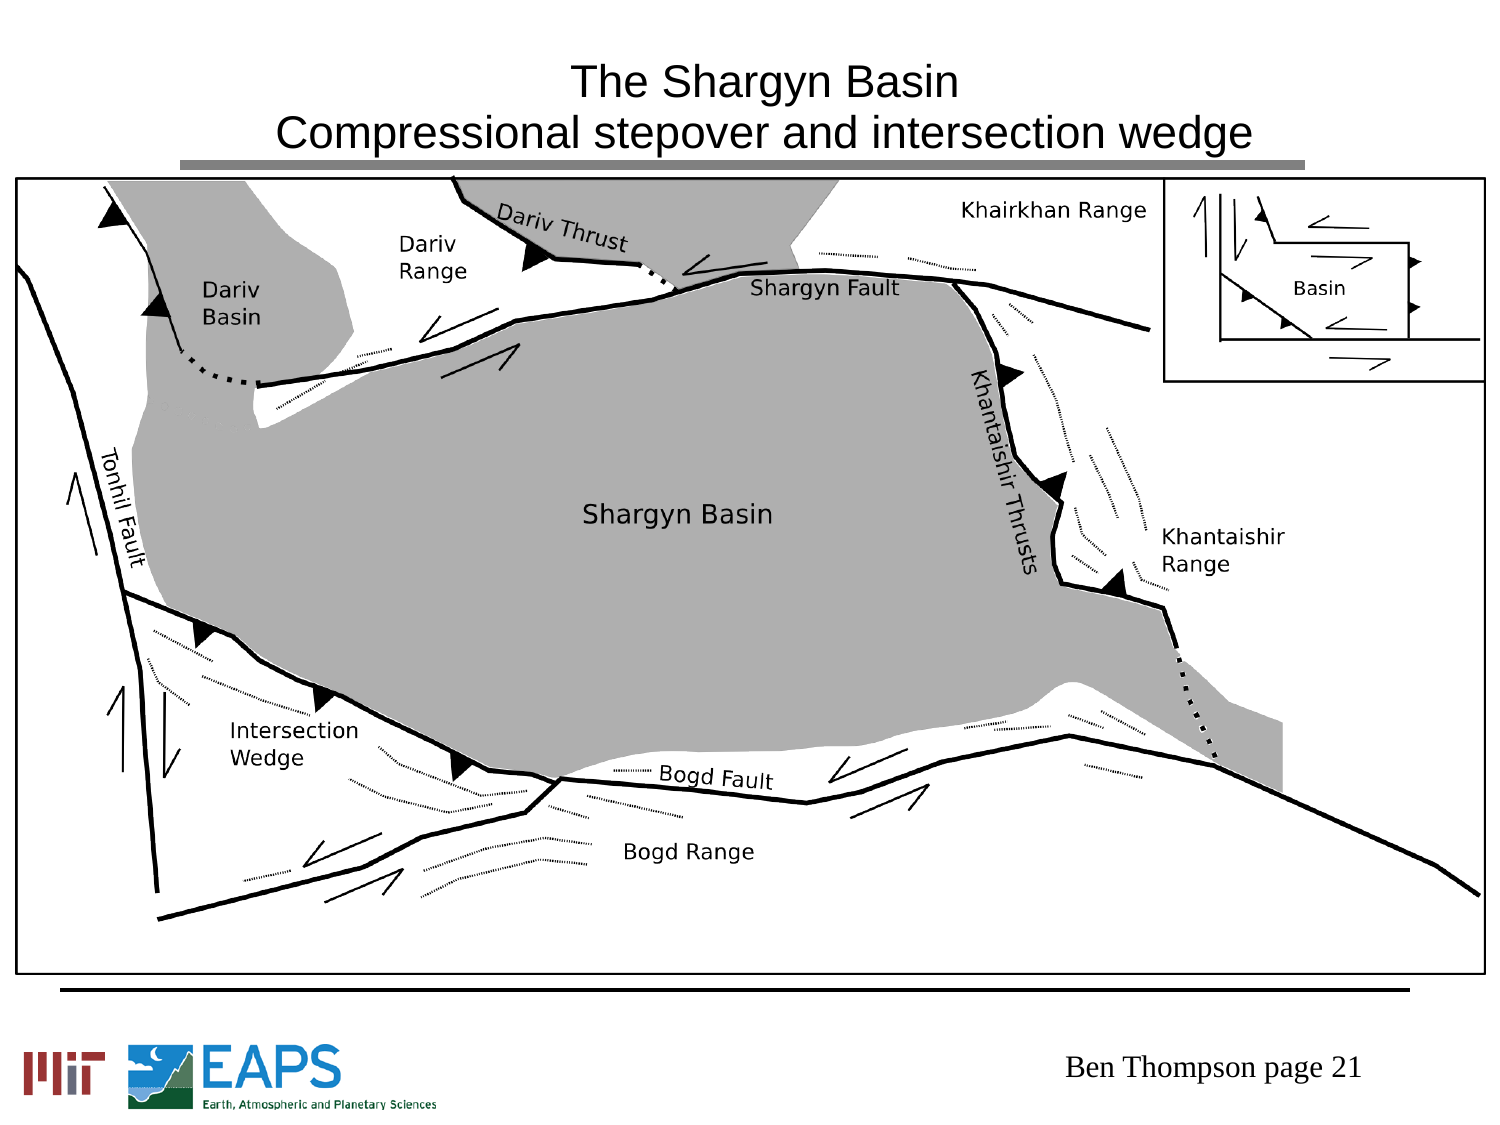

# The Shargyn Basin Compressional stepover and intersection wedge
21